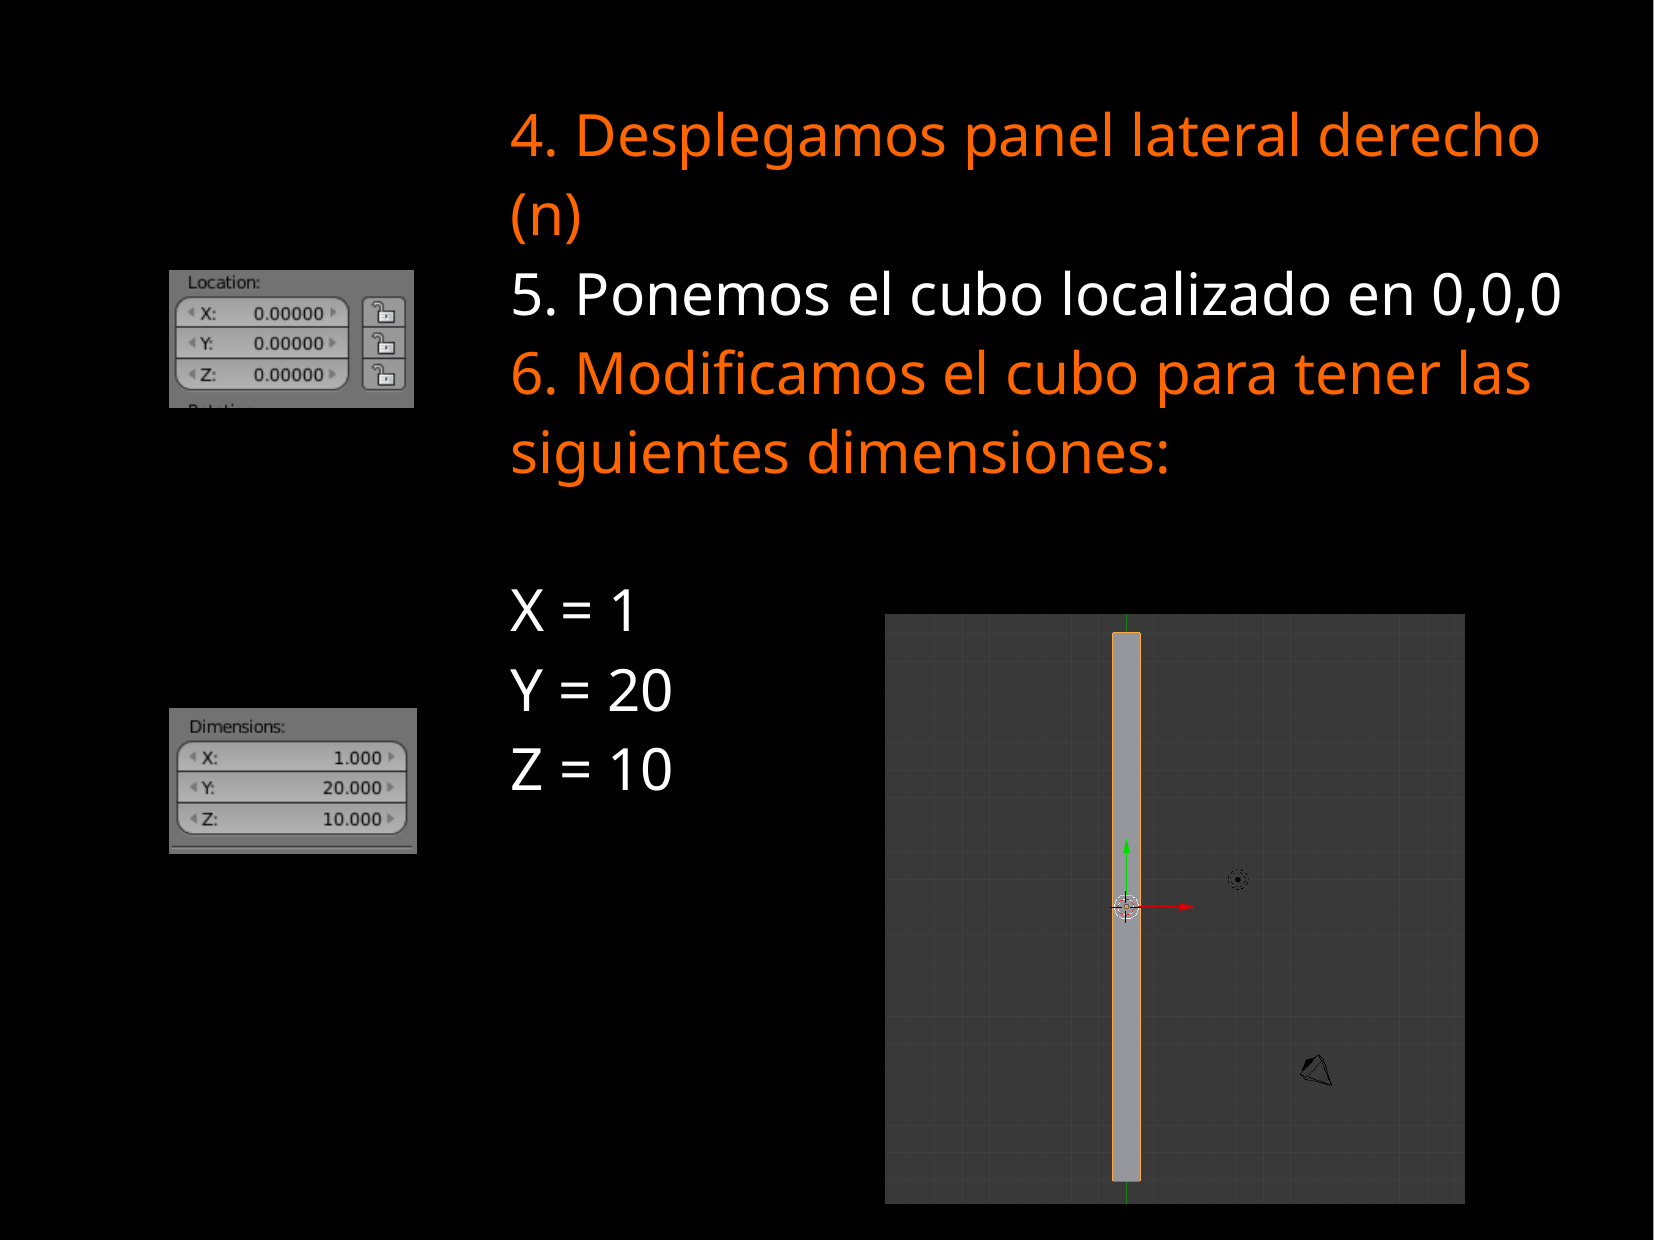

4. Desplegamos panel lateral derecho (n)
5. Ponemos el cubo localizado en 0,0,0
6. Modificamos el cubo para tener las siguientes dimensiones:
X = 1
Y = 20
Z = 10